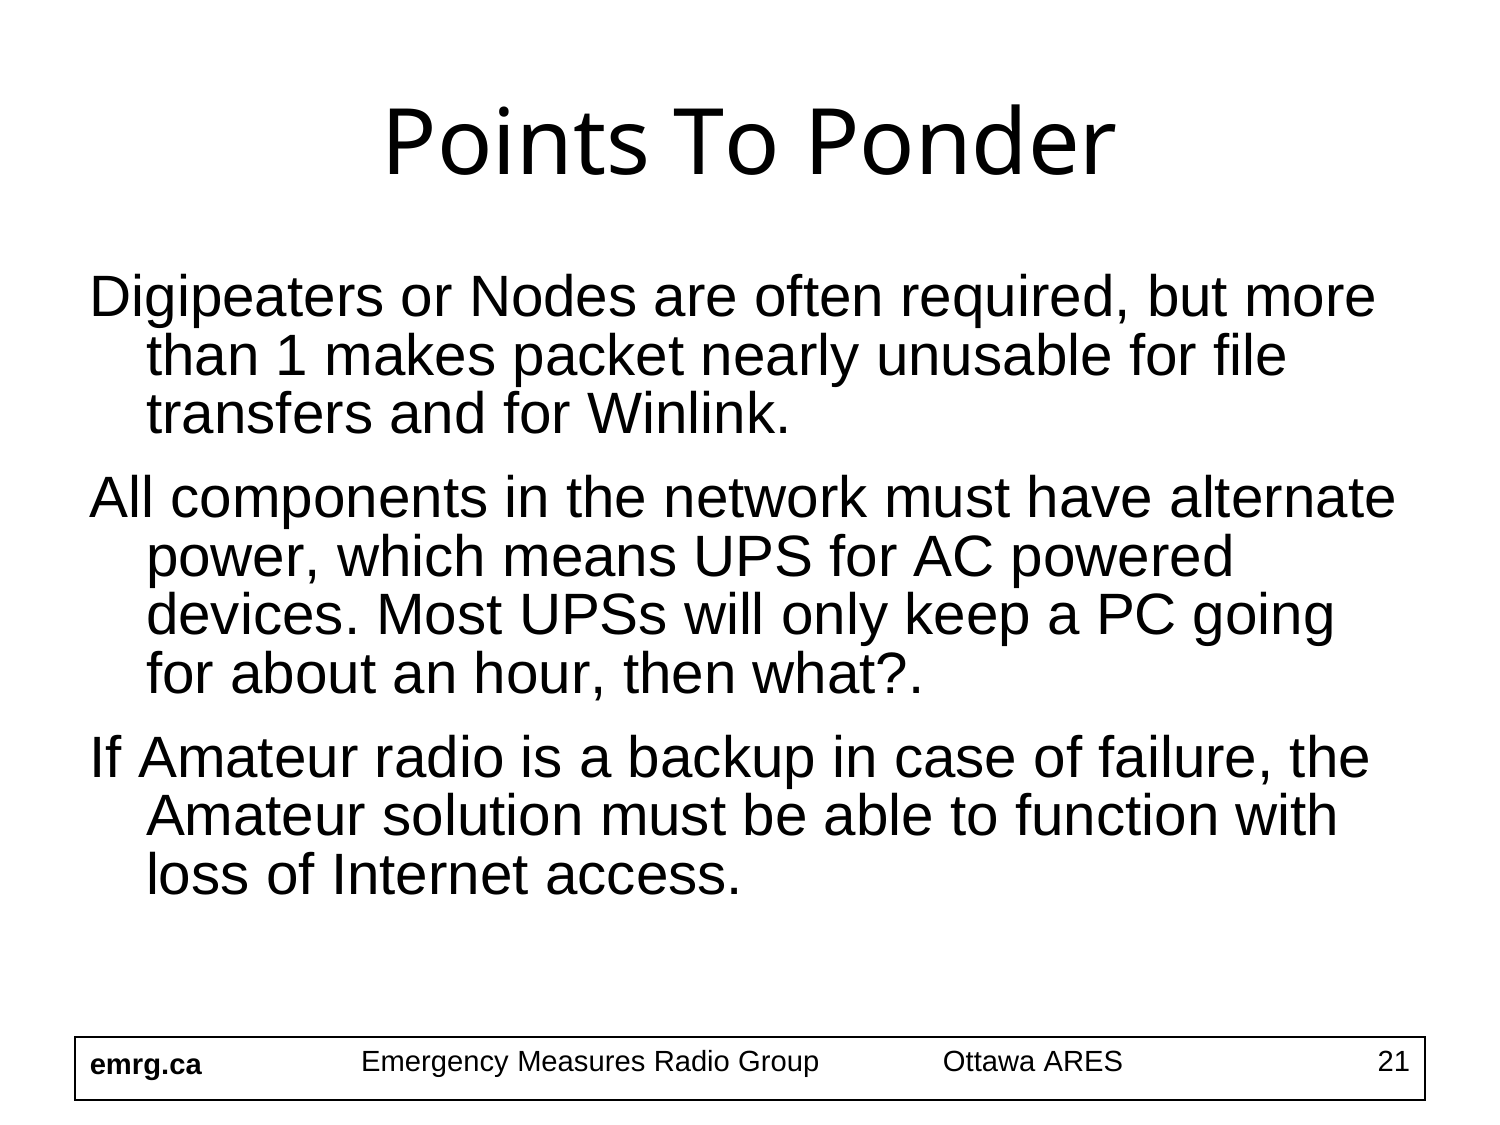

# Points To Ponder
Digipeaters or Nodes are often required, but more than 1 makes packet nearly unusable for file transfers and for Winlink.
All components in the network must have alternate power, which means UPS for AC powered devices. Most UPSs will only keep a PC going for about an hour, then what?.
If Amateur radio is a backup in case of failure, the Amateur solution must be able to function with loss of Internet access.
Emergency Measures Radio Group Ottawa ARES
21